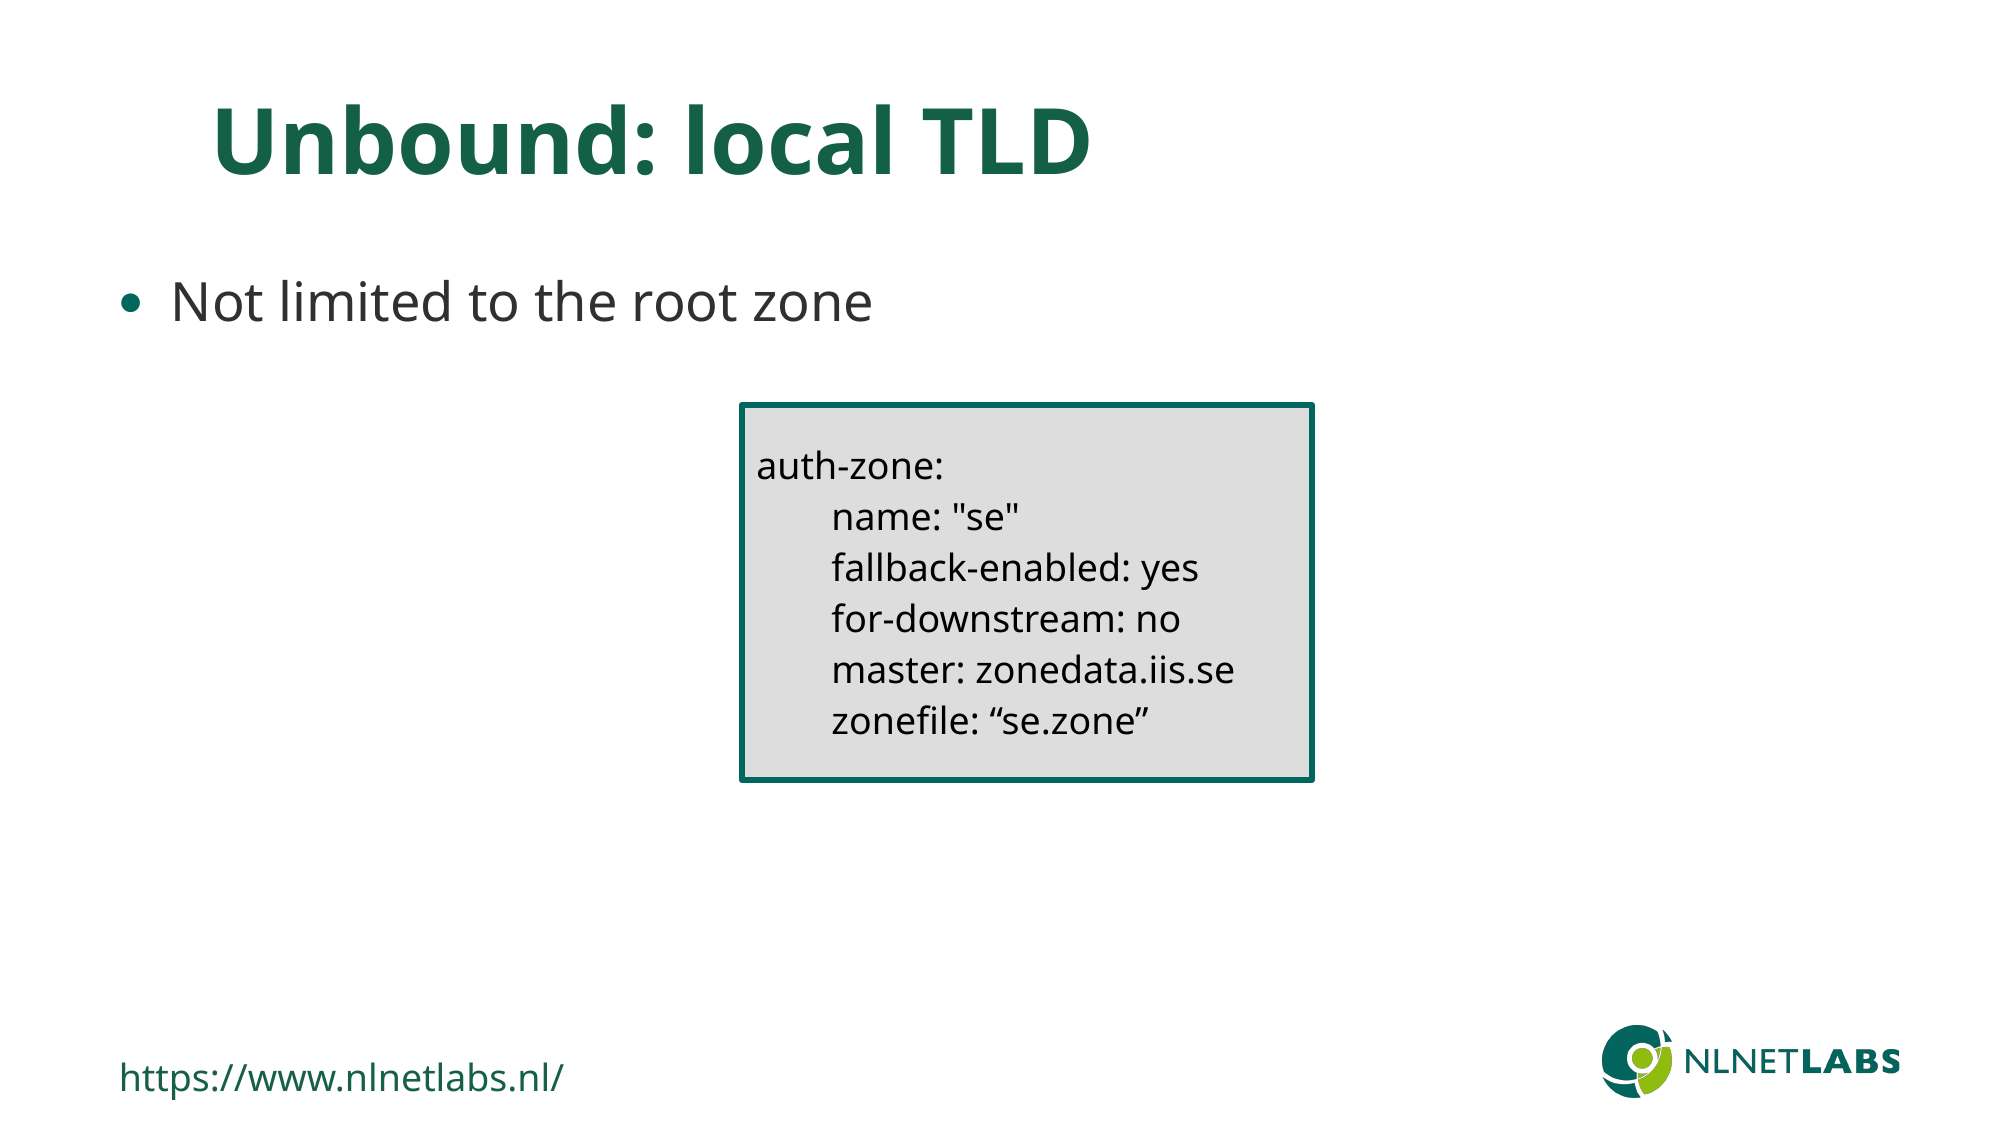

# Unbound: local TLD
Not limited to the root zone
auth-zone:
	name: "se"
	fallback-enabled: yes
	for-downstream: no
	master: zonedata.iis.se
	zonefile: “se.zone”